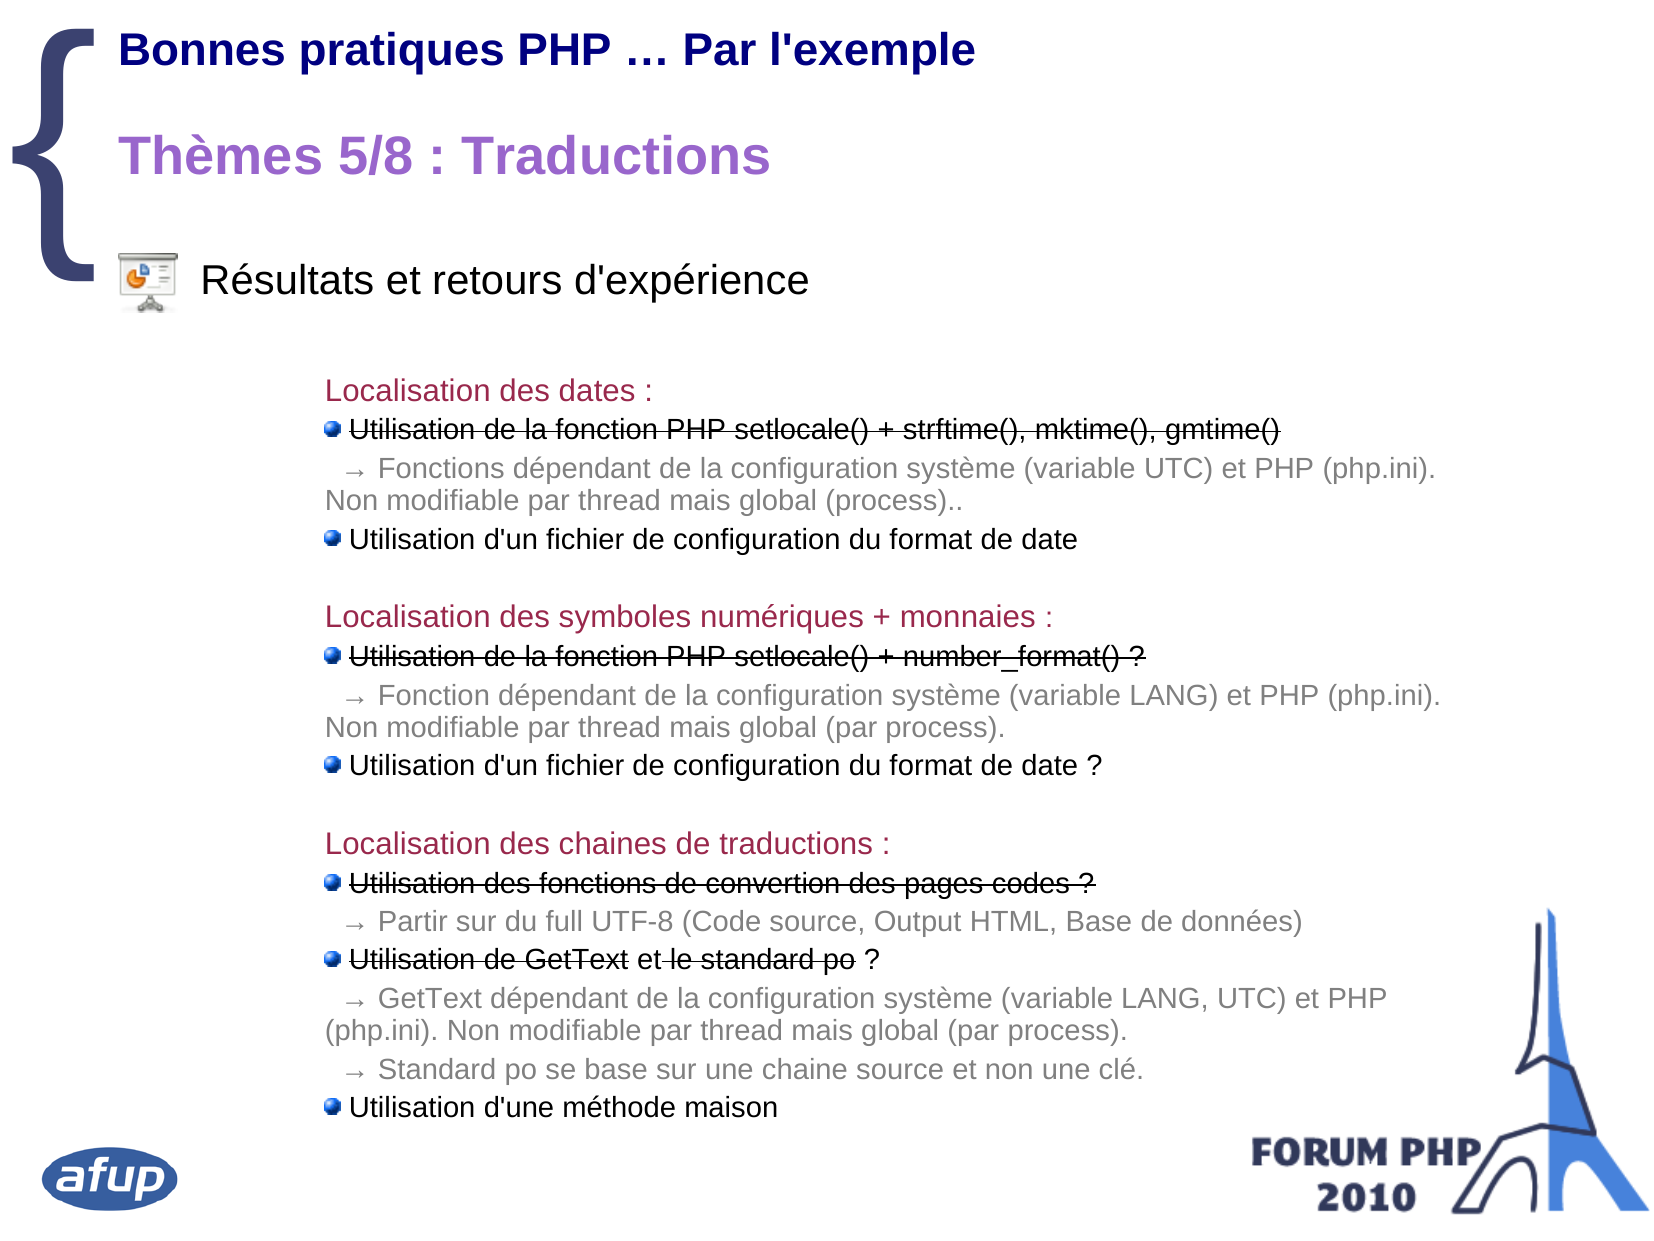

# Bonnes pratiques PHP … Par l'exemple Thèmes 5/8 : Traductions
 Résultats et retours d'expérience
Localisation des dates :
 Utilisation de la fonction PHP setlocale() + strftime(), mktime(), gmtime()
→ Fonctions dépendant de la configuration système (variable UTC) et PHP (php.ini). Non modifiable par thread mais global (process)..
 Utilisation d'un fichier de configuration du format de date
Localisation des symboles numériques + monnaies :
 Utilisation de la fonction PHP setlocale() + number_format() ?
→ Fonction dépendant de la configuration système (variable LANG) et PHP (php.ini). Non modifiable par thread mais global (par process).
 Utilisation d'un fichier de configuration du format de date ?
Localisation des chaines de traductions :
 Utilisation des fonctions de convertion des pages codes ?
→ Partir sur du full UTF-8 (Code source, Output HTML, Base de données)
 Utilisation de GetText et le standard po ?
→ GetText dépendant de la configuration système (variable LANG, UTC) et PHP (php.ini). Non modifiable par thread mais global (par process).
→ Standard po se base sur une chaine source et non une clé.
 Utilisation d'une méthode maison